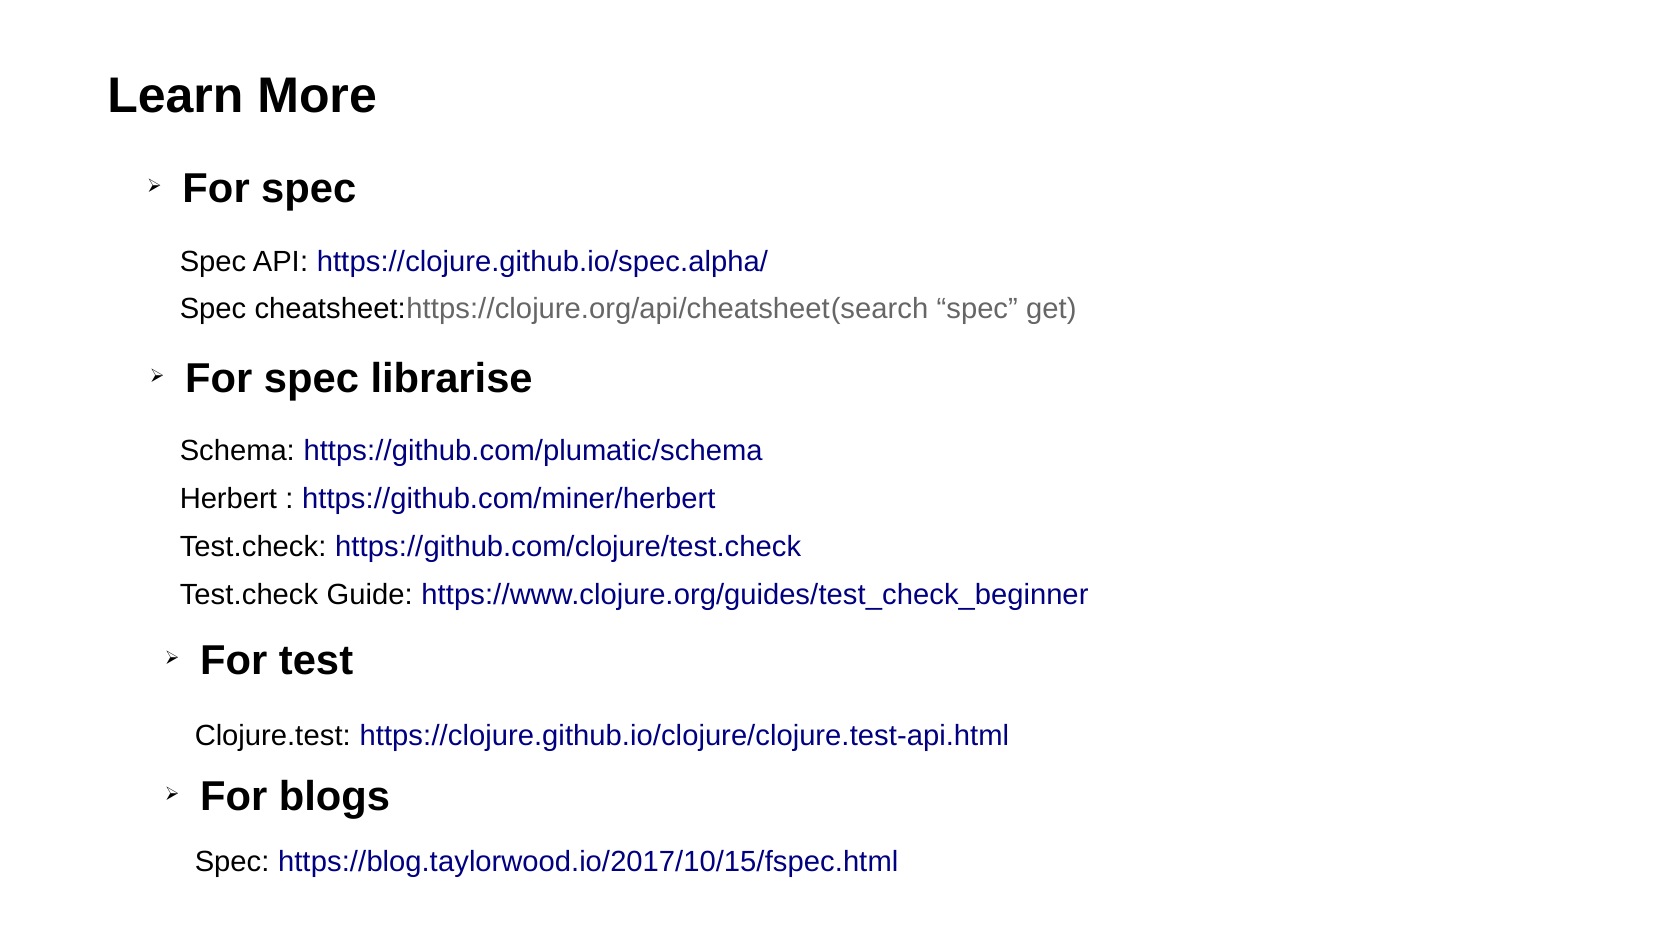

Learn More
For spec
Spec API: https://clojure.github.io/spec.alpha/
Spec cheatsheet:https://clojure.org/api/cheatsheet(search “spec” get)
For spec librarise
Schema: https://github.com/plumatic/schema
Herbert : https://github.com/miner/herbert
Test.check: https://github.com/clojure/test.check
Test.check Guide: https://www.clojure.org/guides/test_check_beginner
For test
Clojure.test: https://clojure.github.io/clojure/clojure.test-api.html
For blogs
Spec: https://blog.taylorwood.io/2017/10/15/fspec.html